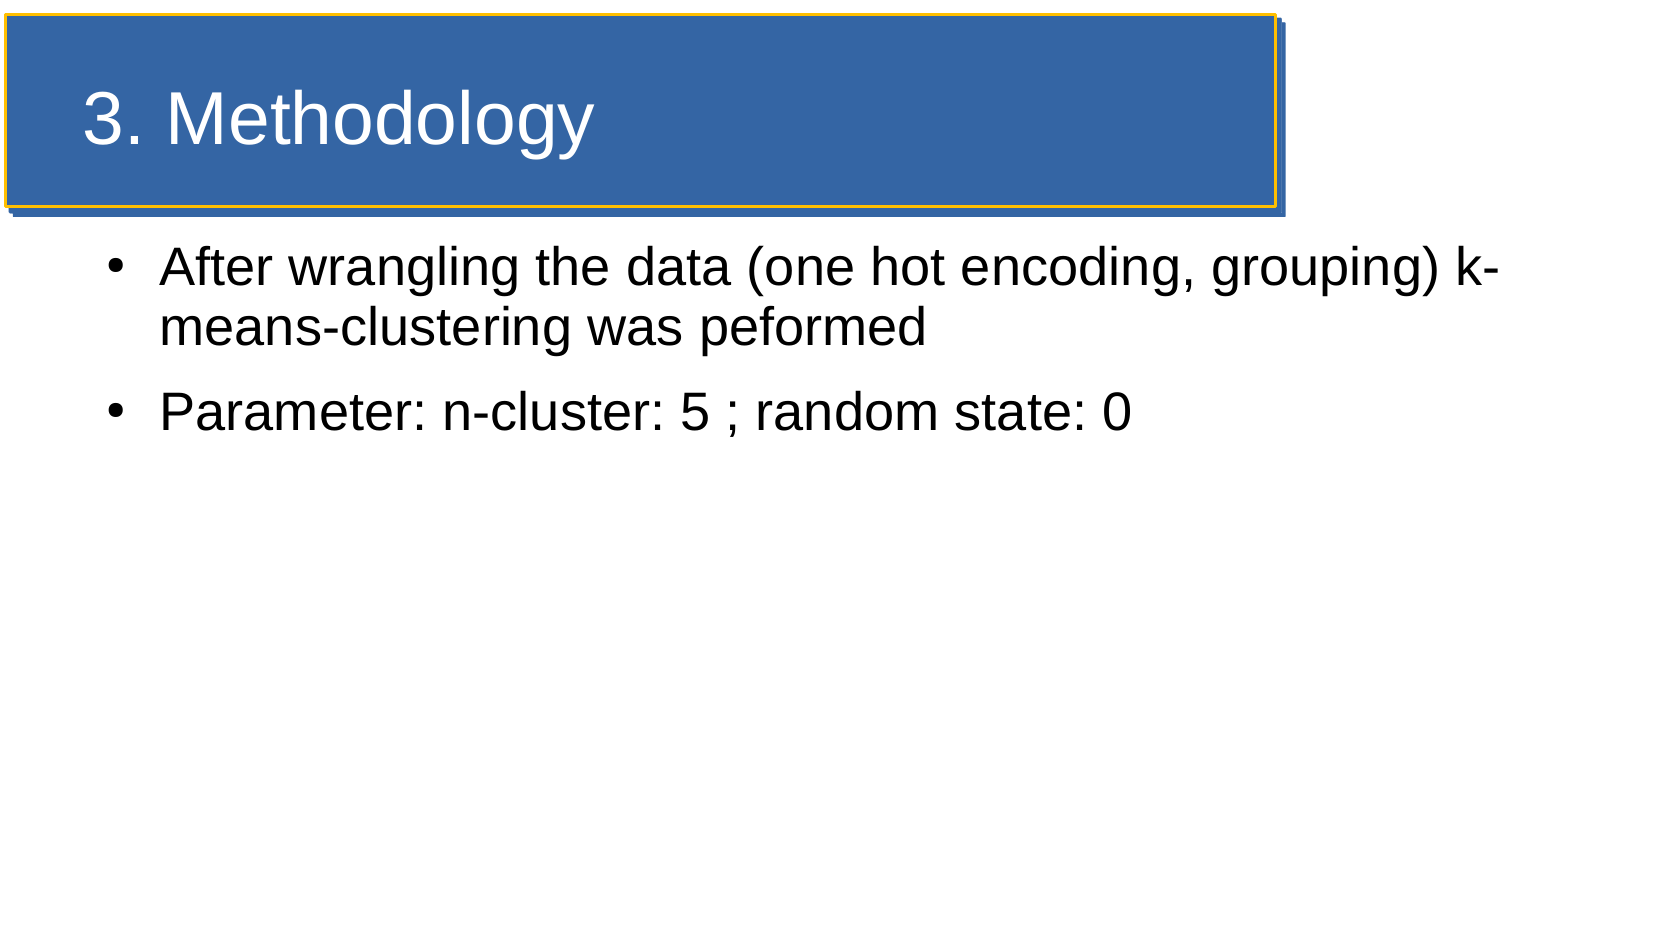

# 3. Methodology
After wrangling the data (one hot encoding, grouping) k-means-clustering was peformed
Parameter: n-cluster: 5 ; random state: 0